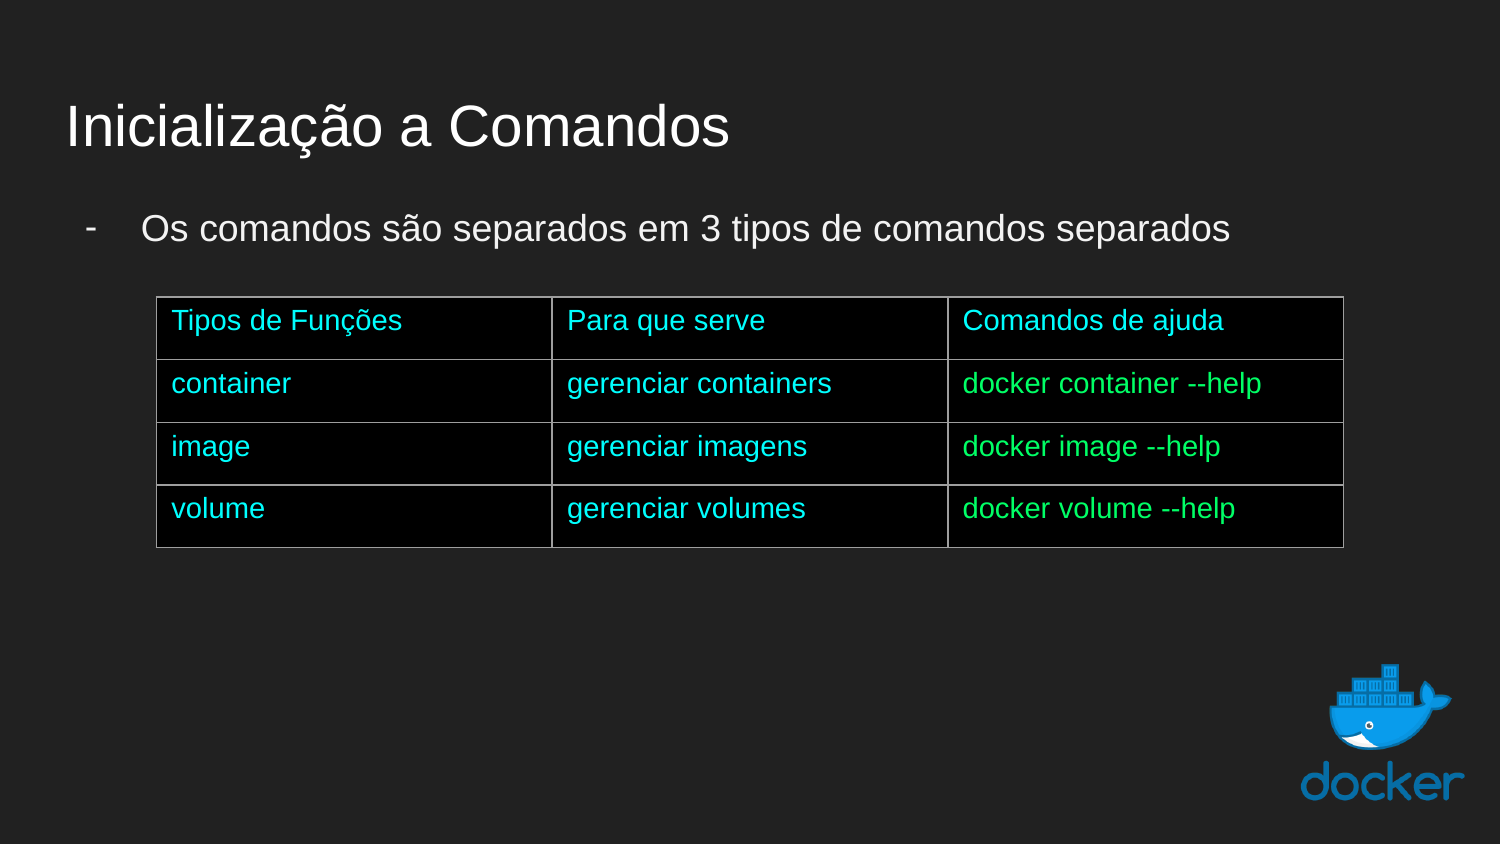

Inicialização a Comandos
Os comandos são separados em 3 tipos de comandos separados
| Tipos de Funções | Para que serve | Comandos de ajuda |
| --- | --- | --- |
| container | gerenciar containers | docker container --help |
| image | gerenciar imagens | docker image --help |
| volume | gerenciar volumes | docker volume --help |